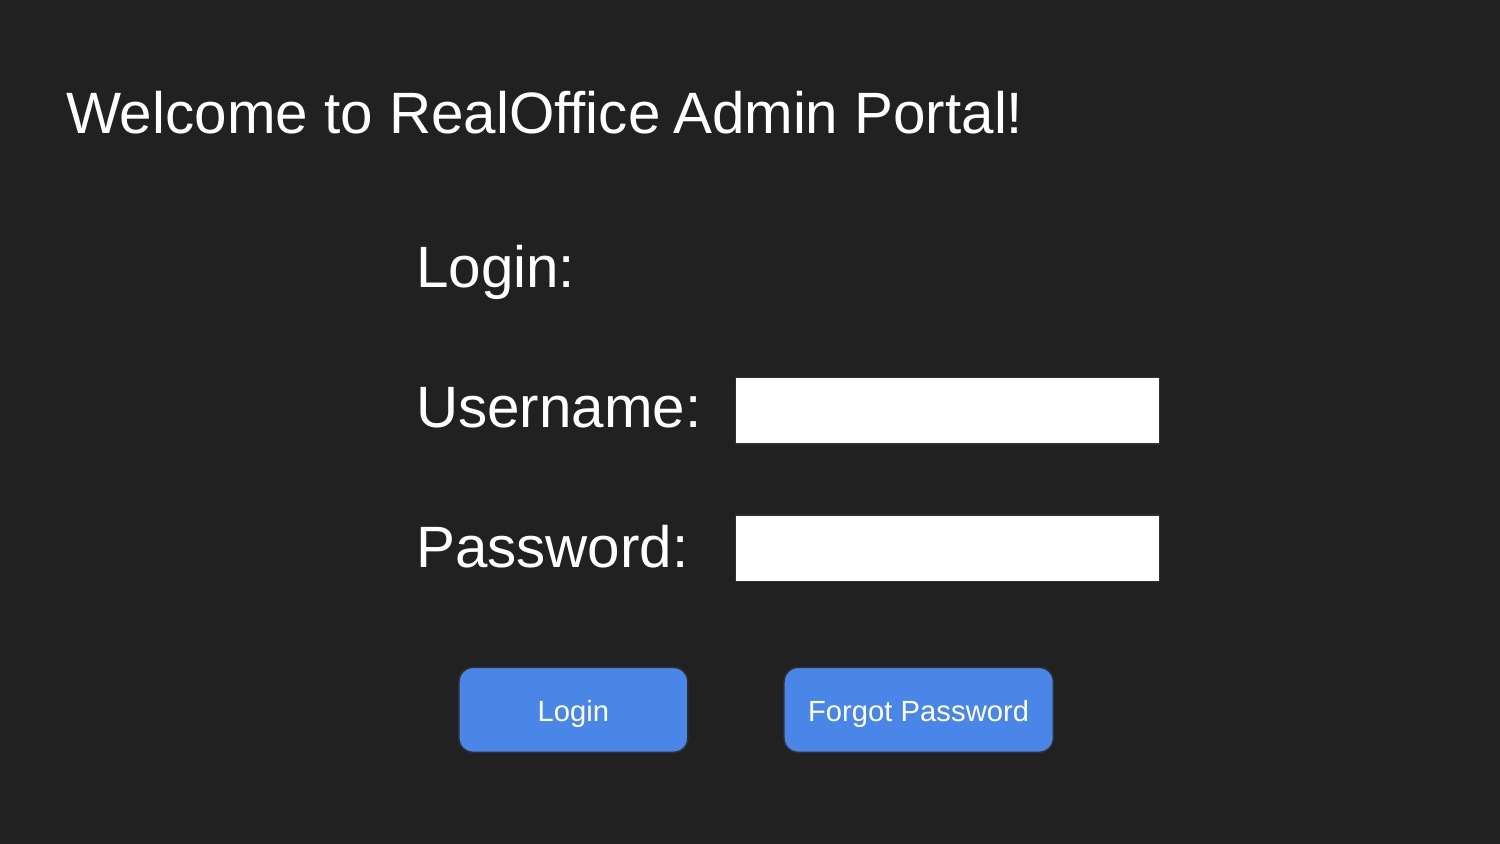

# Welcome to RealOffice Admin Portal!
Login:
Username:
Password:
Login
Forgot Password